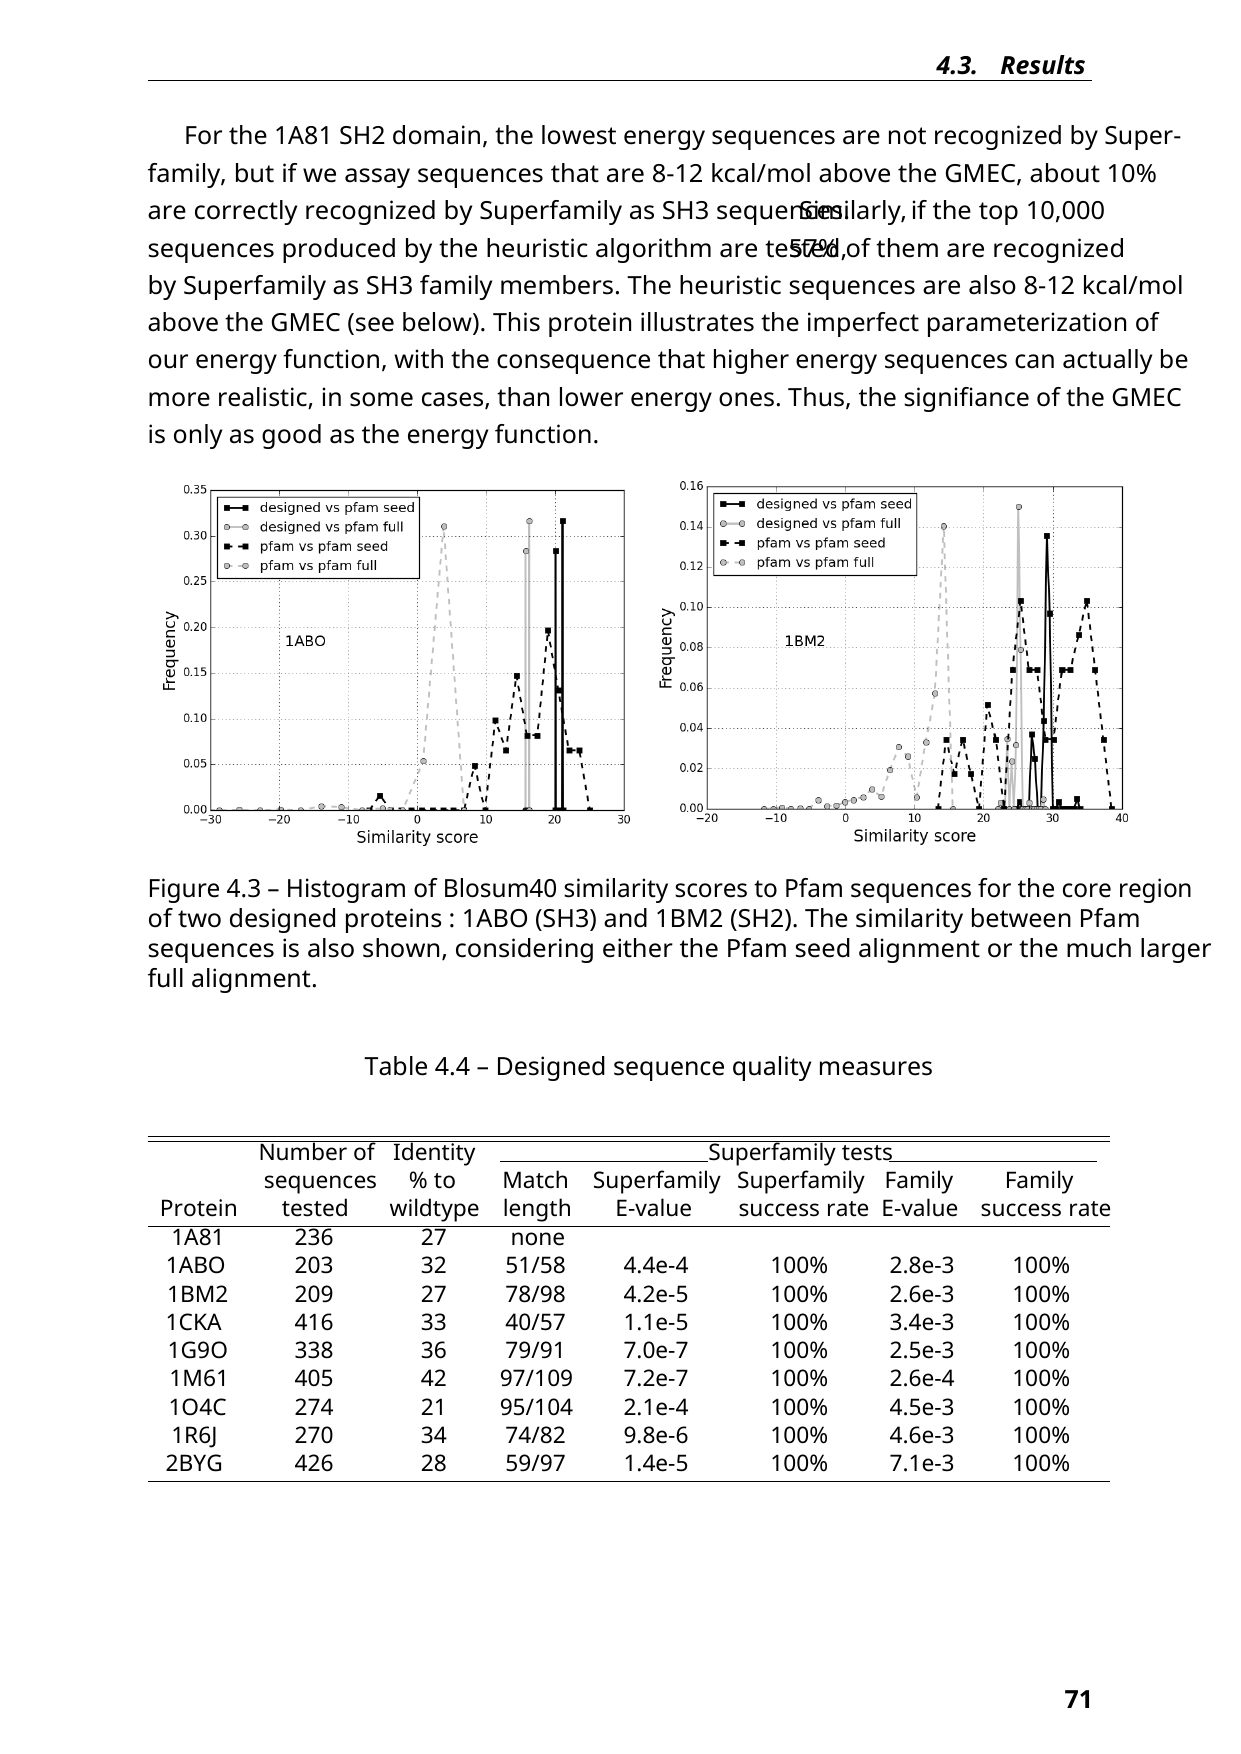

4.3.
Results
For the 1A81 SH2 domain, the lowest energy sequences are not recognized by Super-
family, but if we assay sequences that are 8-12 kcal/mol above the GMEC, about 10%
are correctly recognized by Superfamily as SH3 sequences.
Similarly,
if the top 10,000
sequences produced by the heuristic algorithm are tested,
57% of them are recognized
by Superfamily as SH3 family members. The heuristic sequences are also 8-12 kcal/mol
above the GMEC (see below). This protein illustrates the imperfect parameterization of
our energy function, with the consequence that higher energy sequences can actually be
more realistic, in some cases, than lower energy ones. Thus, the signifiance of the GMEC
is only as good as the energy function.
Figure 4.3 – Histogram of Blosum40 similarity scores to Pfam sequences for the core region
of two designed proteins : 1ABO (SH3) and 1BM2 (SH2). The similarity between Pfam
sequences is also shown, considering either the Pfam seed alignment or the much larger
full alignment.
Table 4.4 – Designed sequence quality measures
Number of
Identity
Superfamily tests
sequences
% to
Match
Superfamily
Superfamily
Family
Family
Protein
tested
wildtype
length
E-value
success rate
E-value
success rate
1A81
236
27
none
1ABO
203
32
51/58
4.4e-4
100%
2.8e-3
100%
1BM2
209
27
78/98
4.2e-5
100%
2.6e-3
100%
1CKA
416
33
40/57
1.1e-5
100%
3.4e-3
100%
1G9O
338
36
79/91
7.0e-7
100%
2.5e-3
100%
1M61
405
42
97/109
7.2e-7
100%
2.6e-4
100%
1O4C
274
21
95/104
2.1e-4
100%
4.5e-3
100%
1R6J
270
34
74/82
9.8e-6
100%
4.6e-3
100%
2BYG
426
28
59/97
1.4e-5
100%
7.1e-3
100%
71